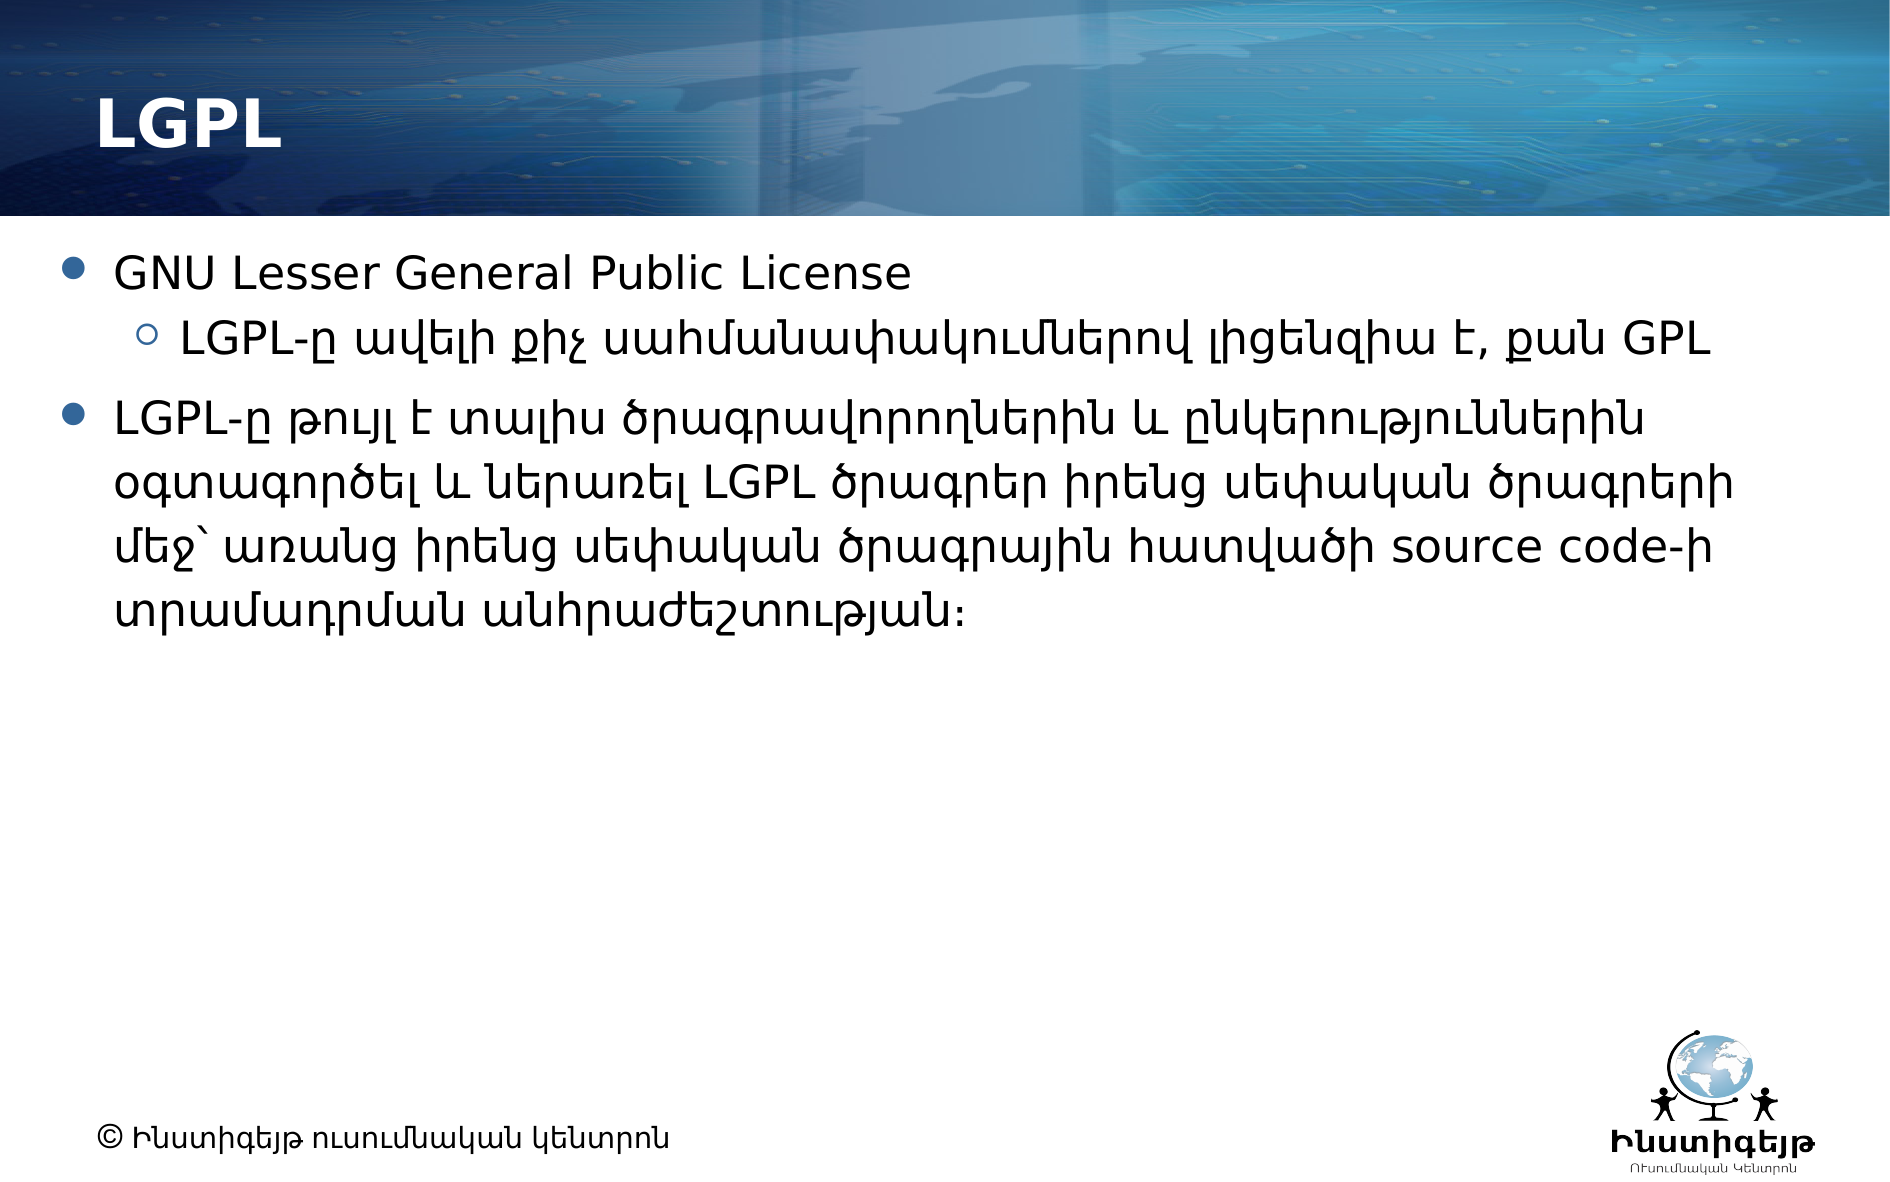

# LGPL
GNU Lesser General Public License
LGPL-ը ավելի քիչ սահմանափակումներով լիցենզիա է, քան GPL
LGPL-ը թույլ է տալիս ծրագրավորողներին և ընկերություններին օգտագործել և ներառել LGPL ծրագրեր իրենց սեփական ծրագրերի մեջ՝ առանց իրենց սեփական ծրագրային հատվածի source code-ի տրամադրման անհրաժեշտության։